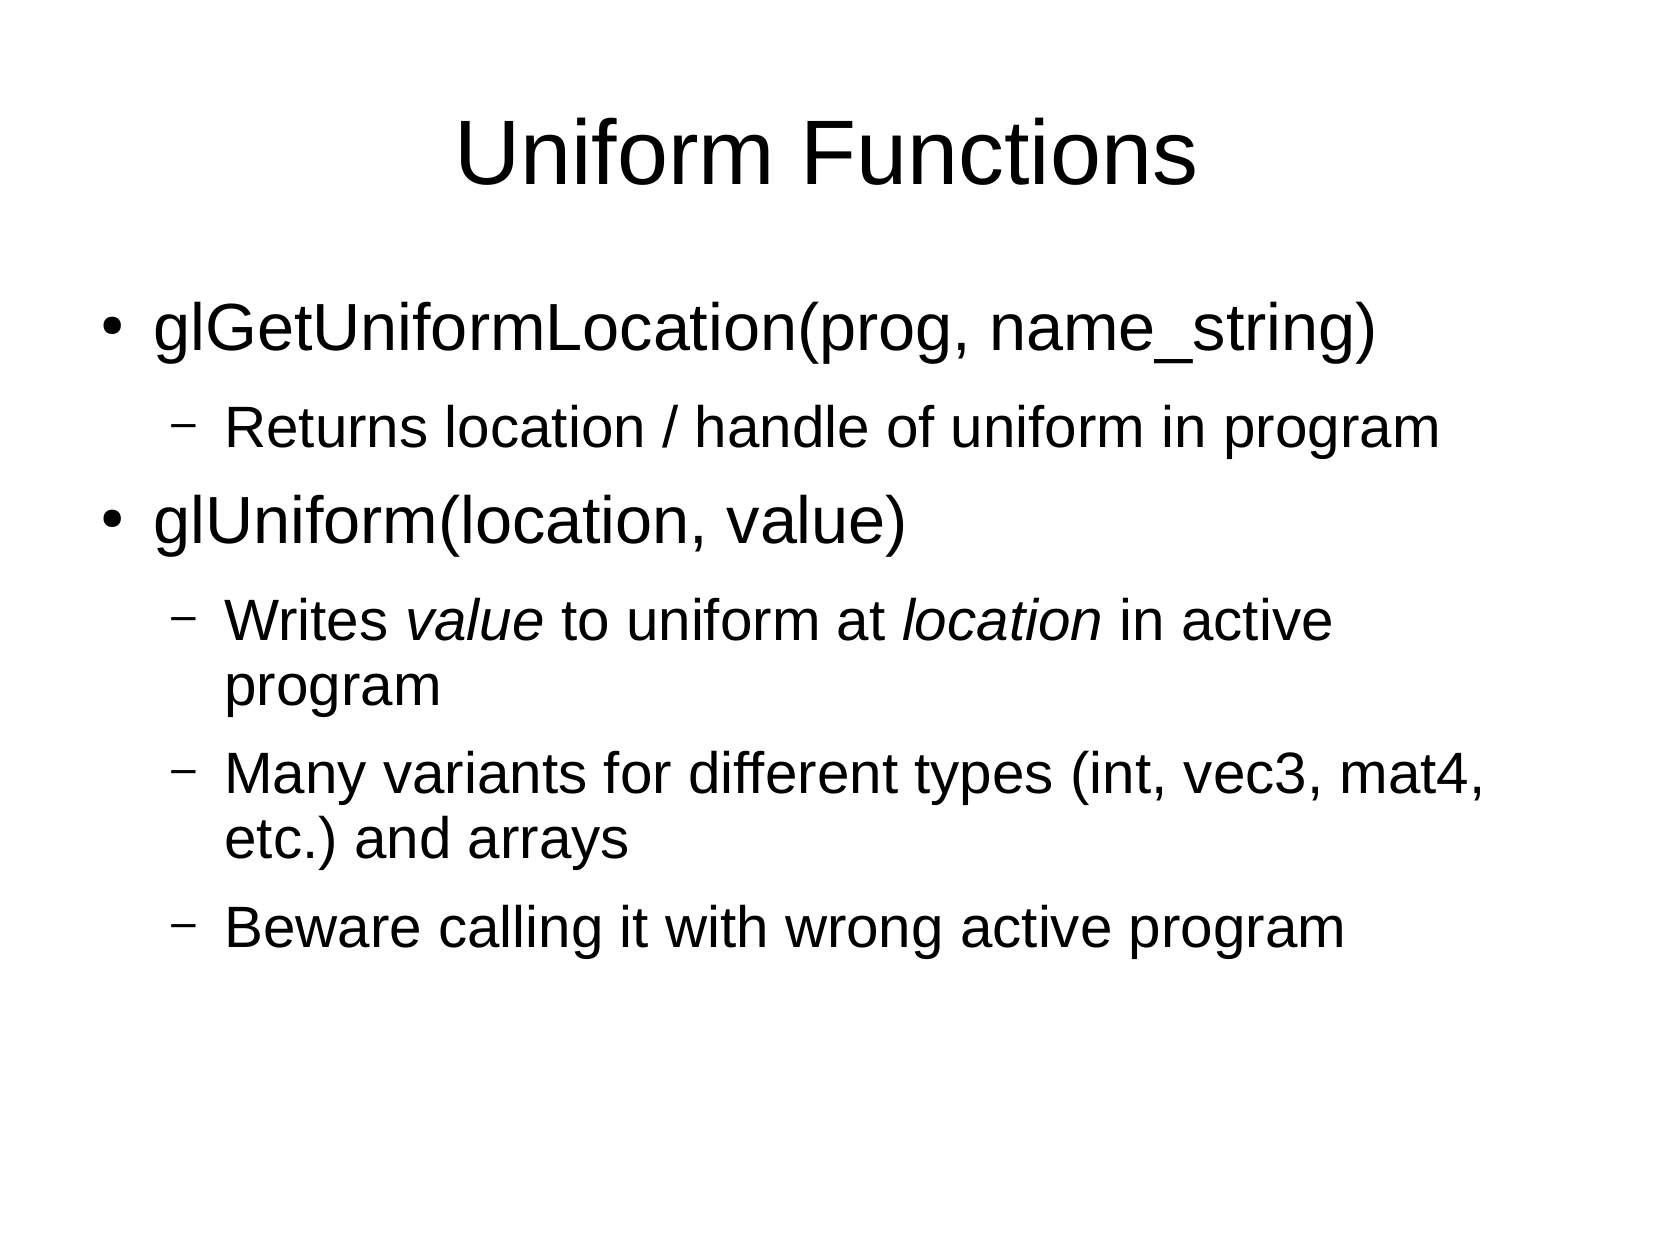

# Uniform Functions
glGetUniformLocation(prog, name_string)
Returns location / handle of uniform in program
glUniform(location, value)
Writes value to uniform at location in active program
Many variants for different types (int, vec3, mat4, etc.) and arrays
Beware calling it with wrong active program